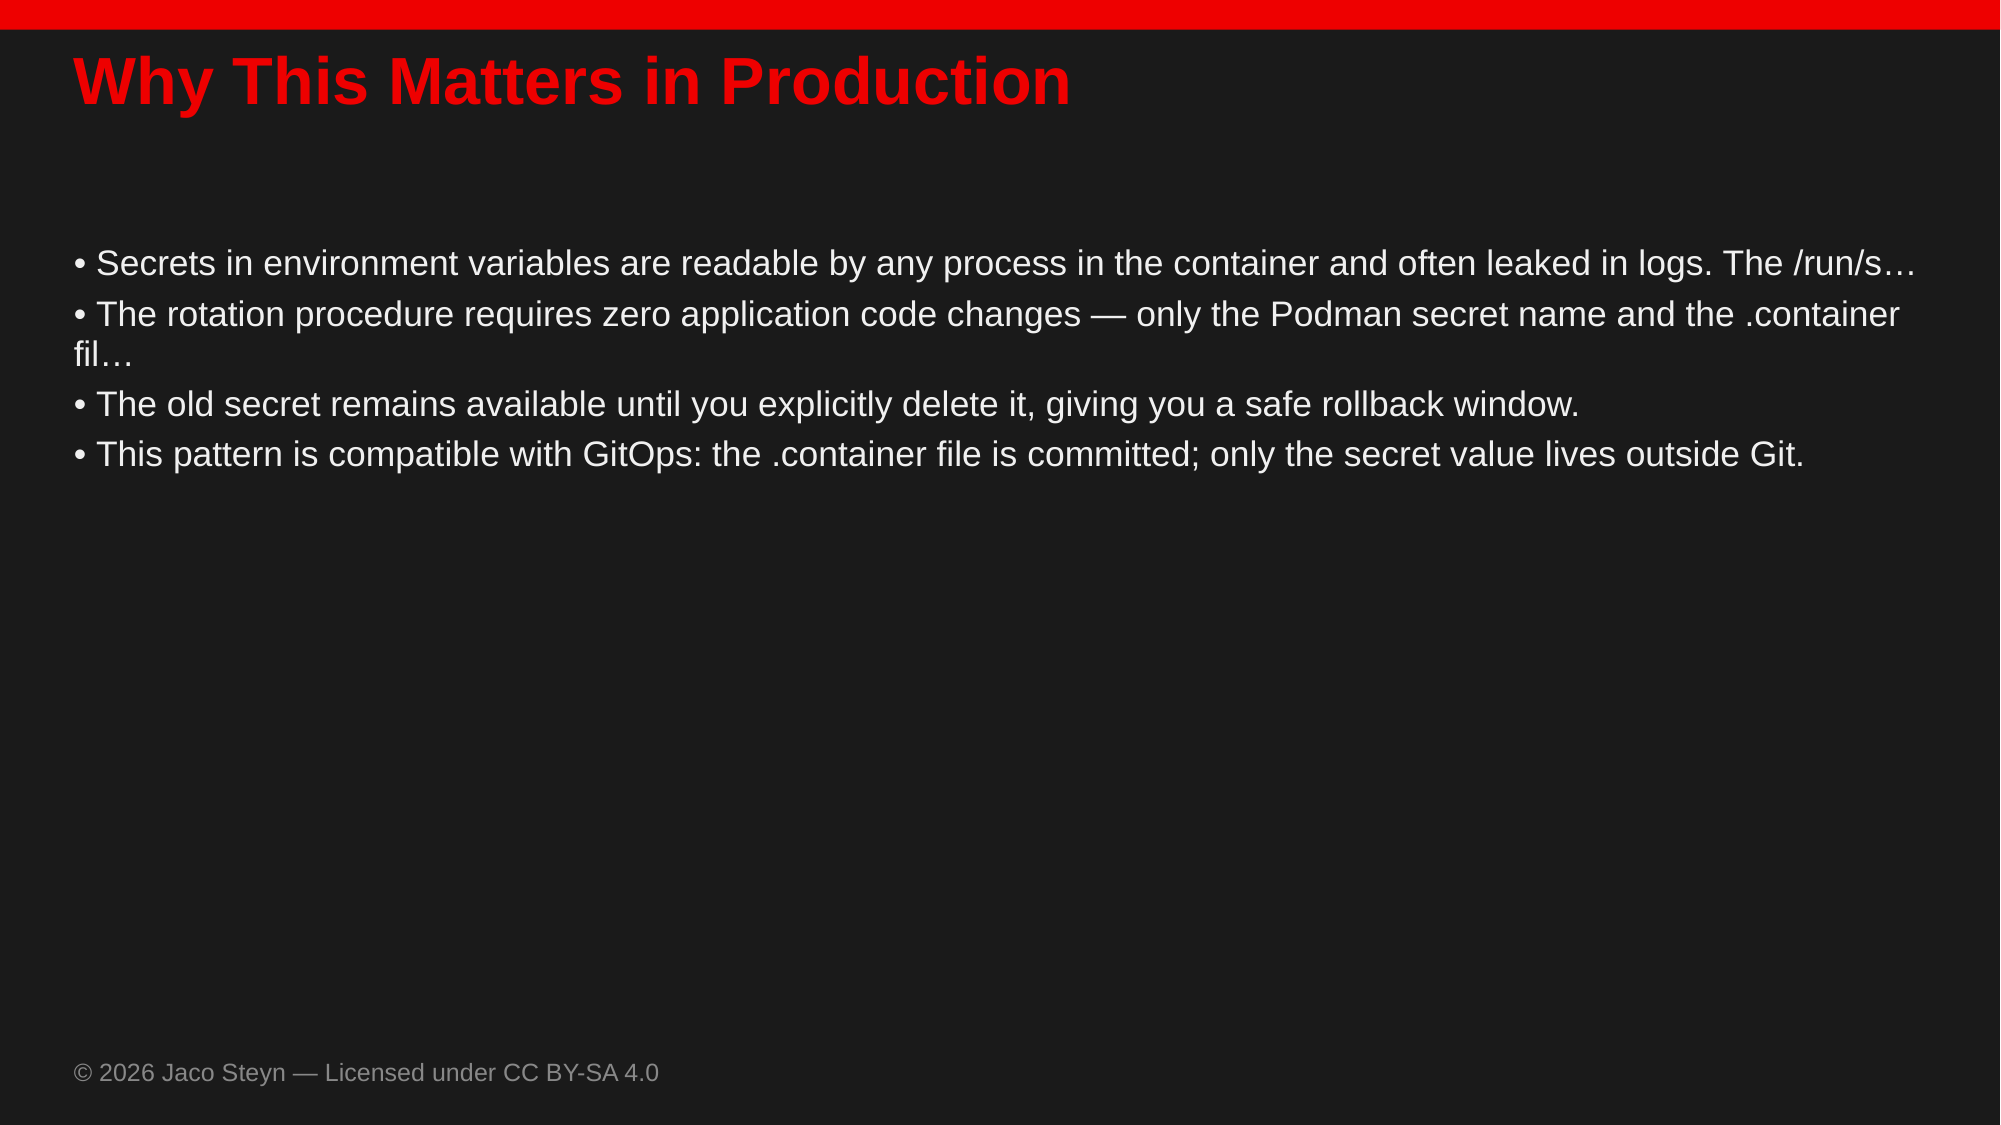

Why This Matters in Production
• Secrets in environment variables are readable by any process in the container and often leaked in logs. The /run/s…
• The rotation procedure requires zero application code changes — only the Podman secret name and the .container fil…
• The old secret remains available until you explicitly delete it, giving you a safe rollback window.
• This pattern is compatible with GitOps: the .container file is committed; only the secret value lives outside Git.
© 2026 Jaco Steyn — Licensed under CC BY-SA 4.0